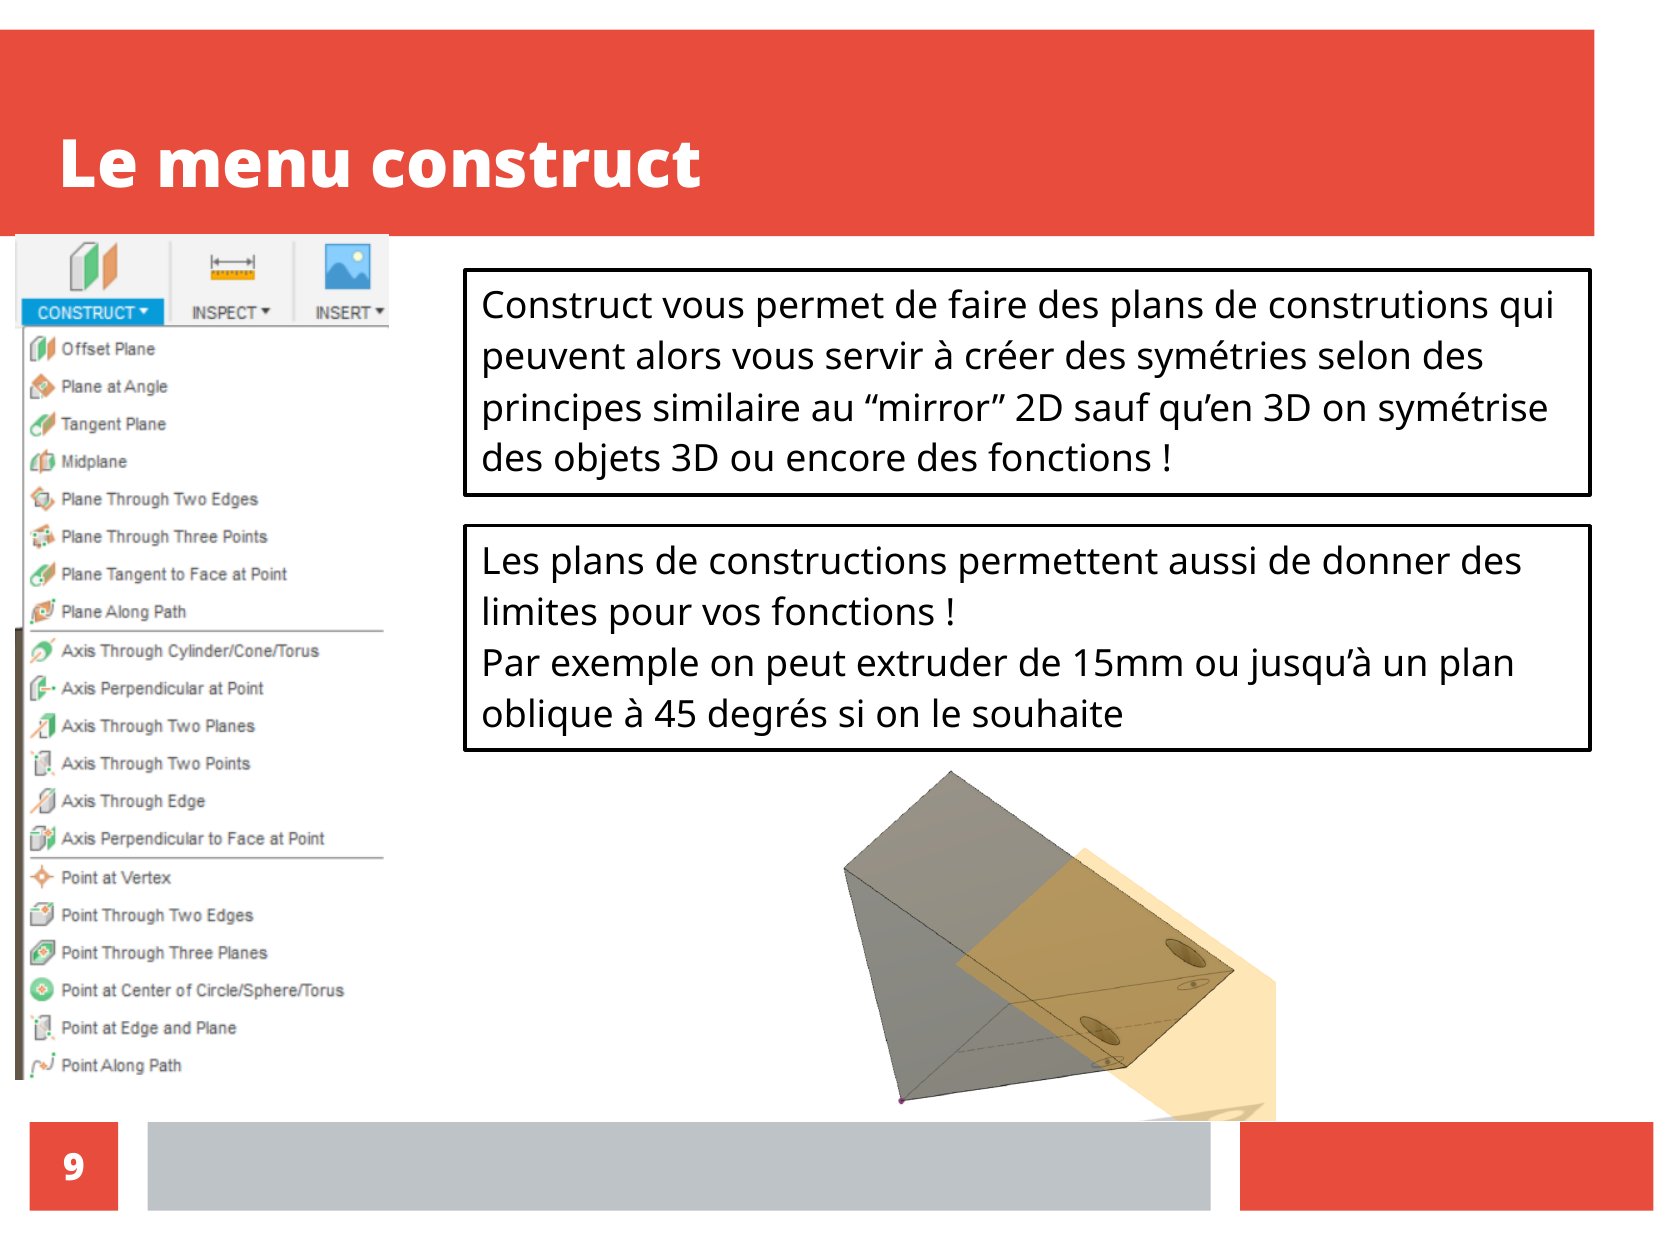

# Le menu construct
Construct vous permet de faire des plans de construtions qui peuvent alors vous servir à créer des symétries selon des principes similaire au “mirror” 2D sauf qu’en 3D on symétrise des objets 3D ou encore des fonctions !
Les plans de constructions permettent aussi de donner des limites pour vos fonctions !
Par exemple on peut extruder de 15mm ou jusqu’à un plan oblique à 45 degrés si on le souhaite
9